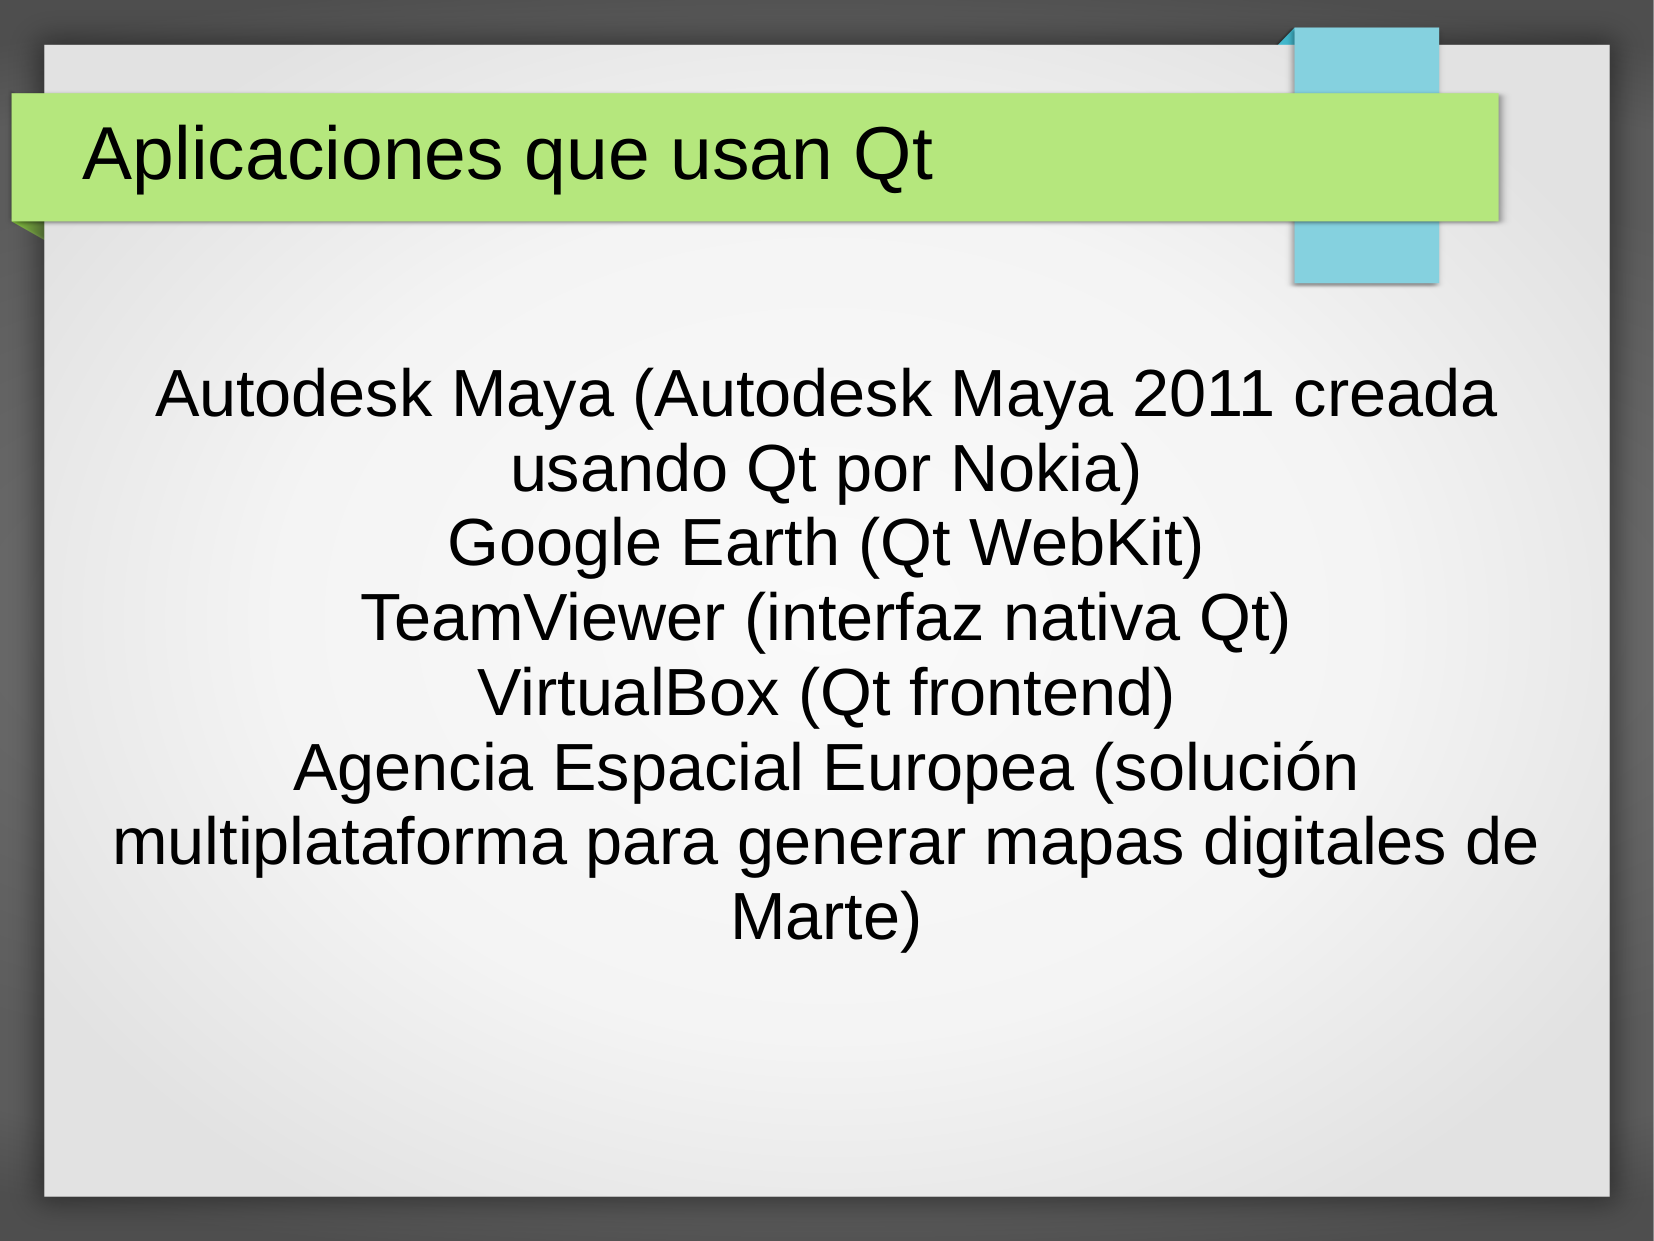

# Aplicaciones que usan Qt
Autodesk Maya (Autodesk Maya 2011 creada usando Qt por Nokia)
Google Earth (Qt WebKit)
TeamViewer (interfaz nativa Qt)
VirtualBox (Qt frontend)
Agencia Espacial Europea (solución multiplataforma para generar mapas digitales de Marte)